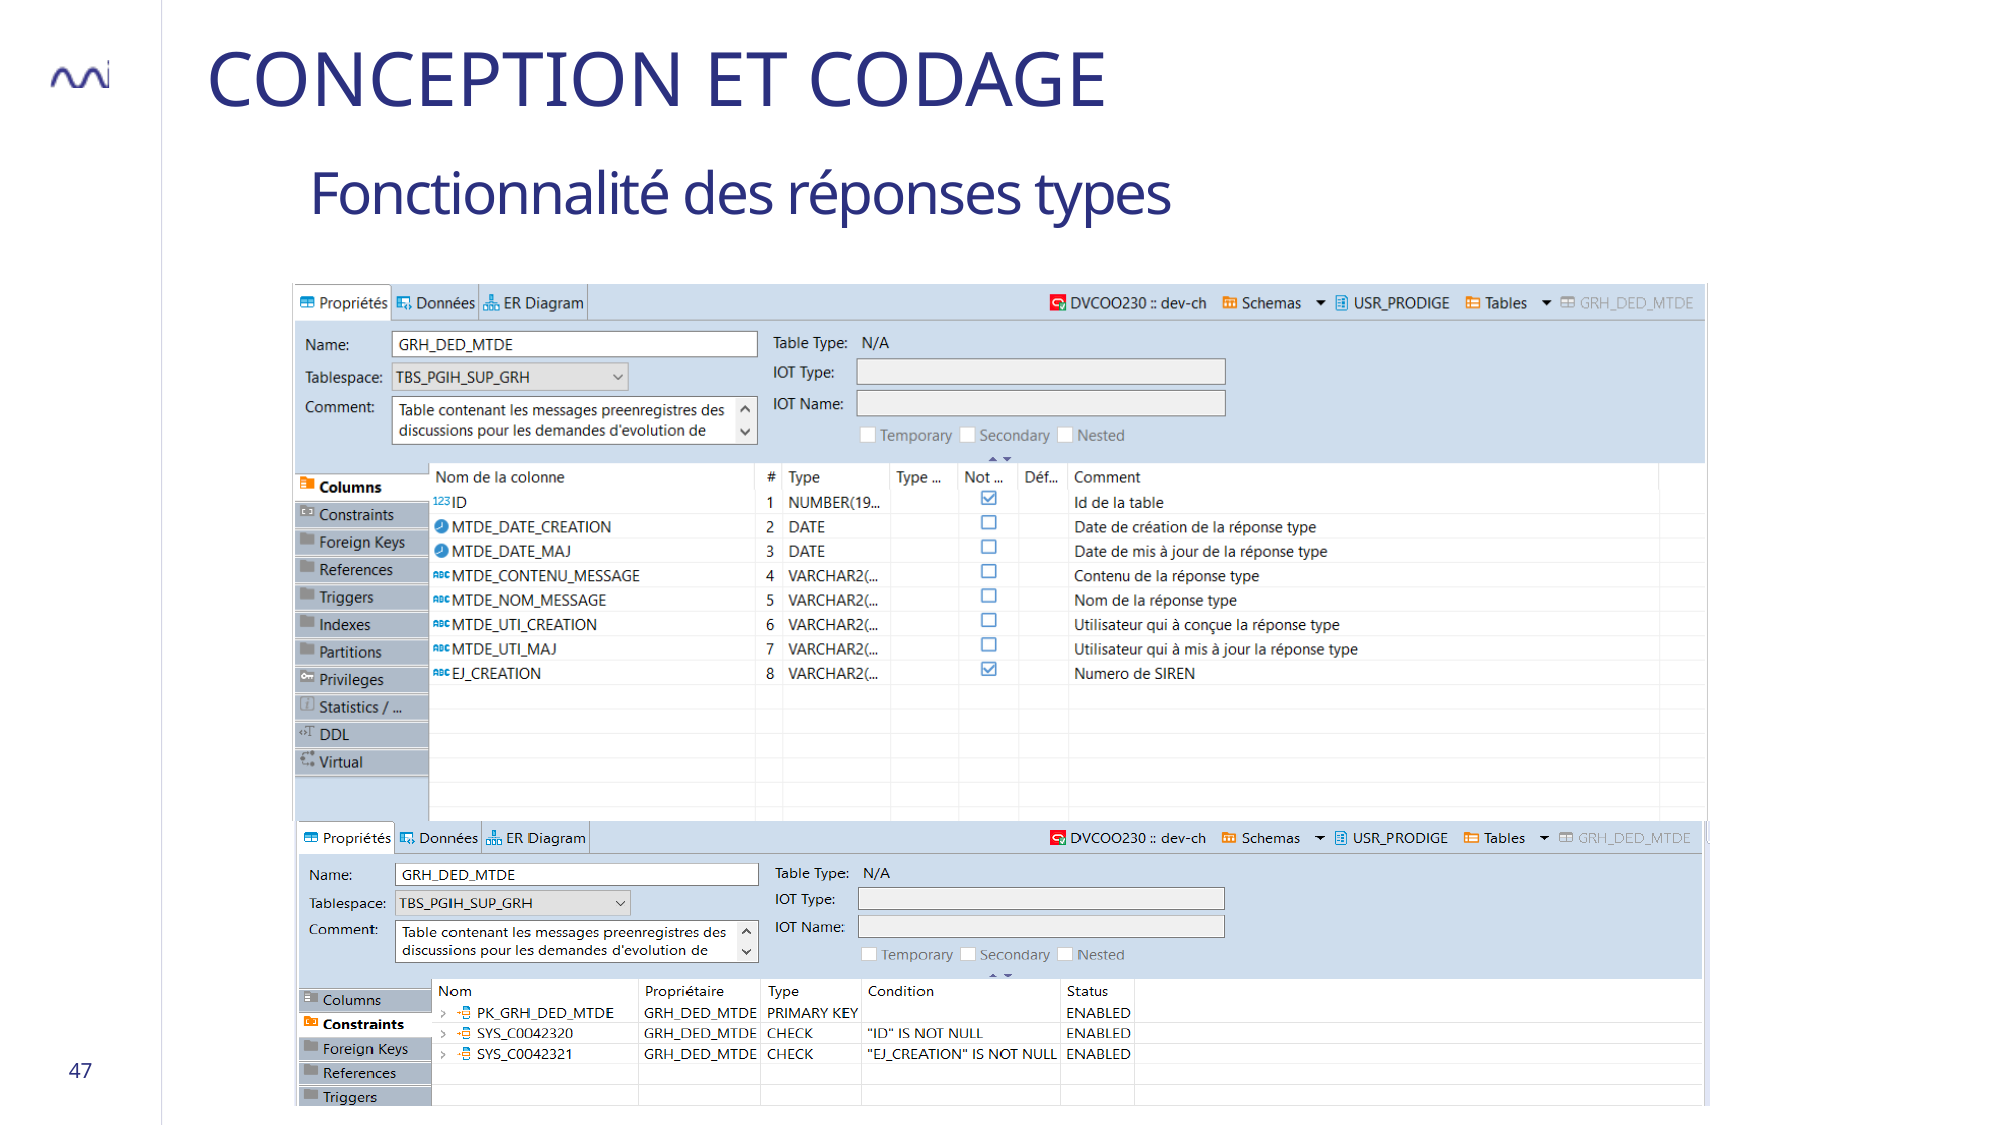

CONCEPTION ET CODAGE
Fonctionnalité des réponses types
31